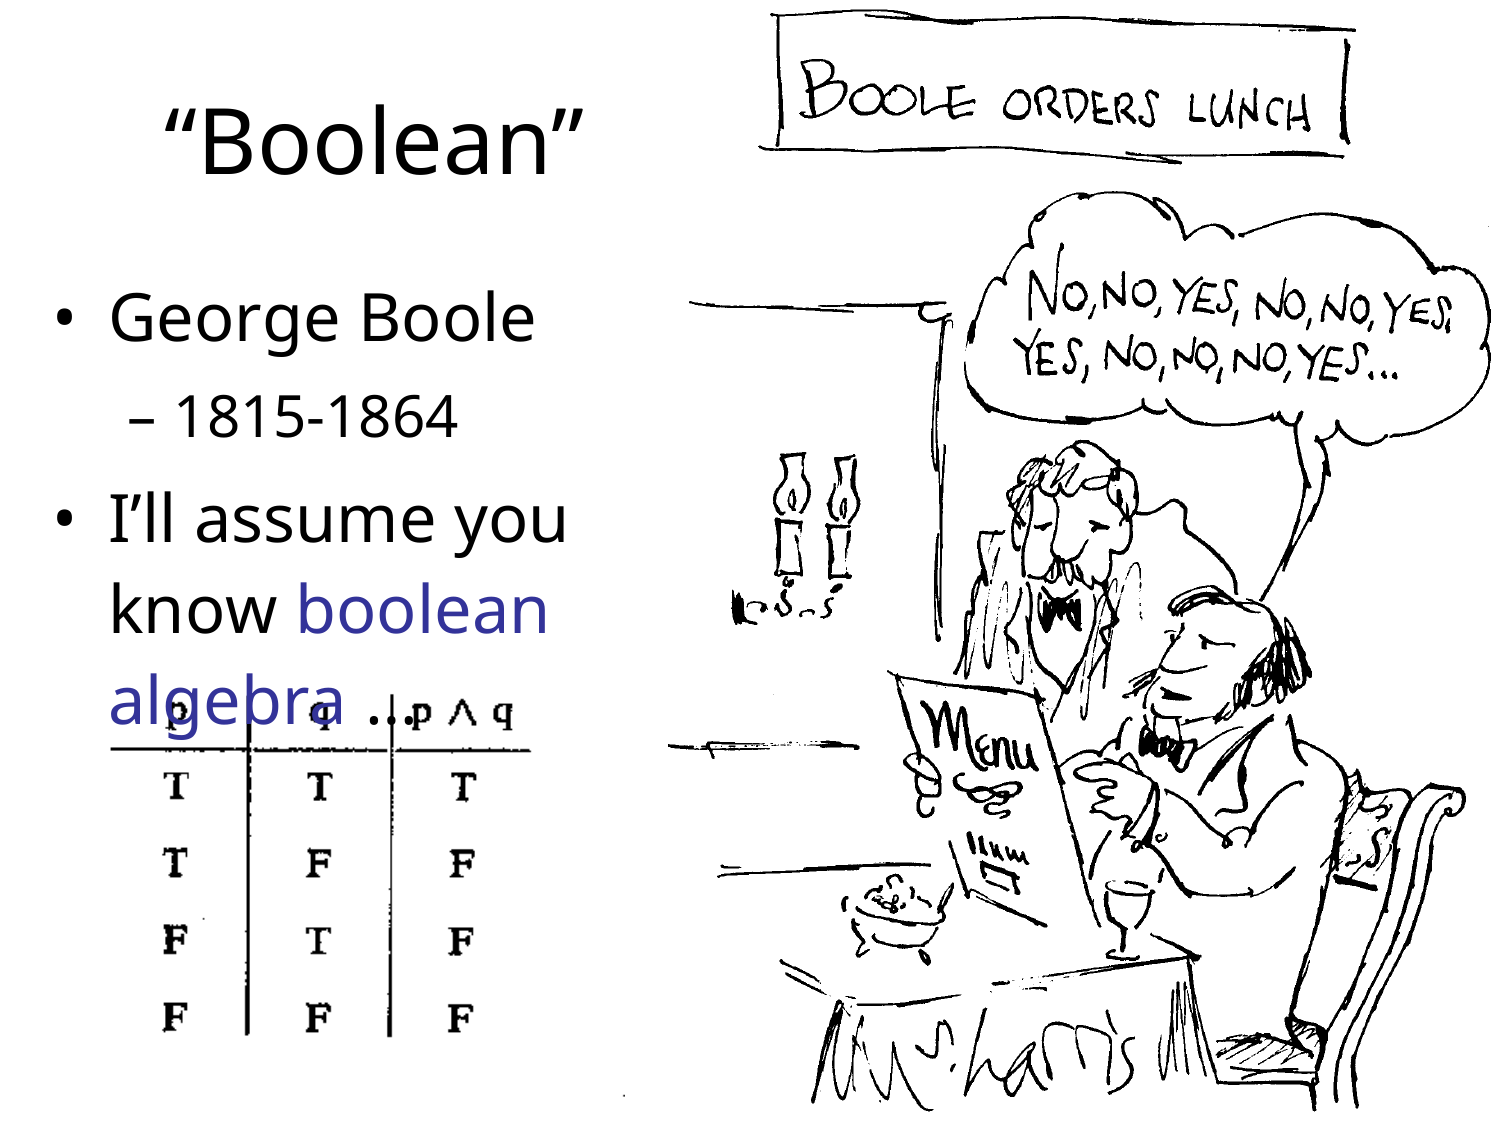

# “Boolean”
George Boole
1815-1864
I’ll assume you know boolean algebra …
13